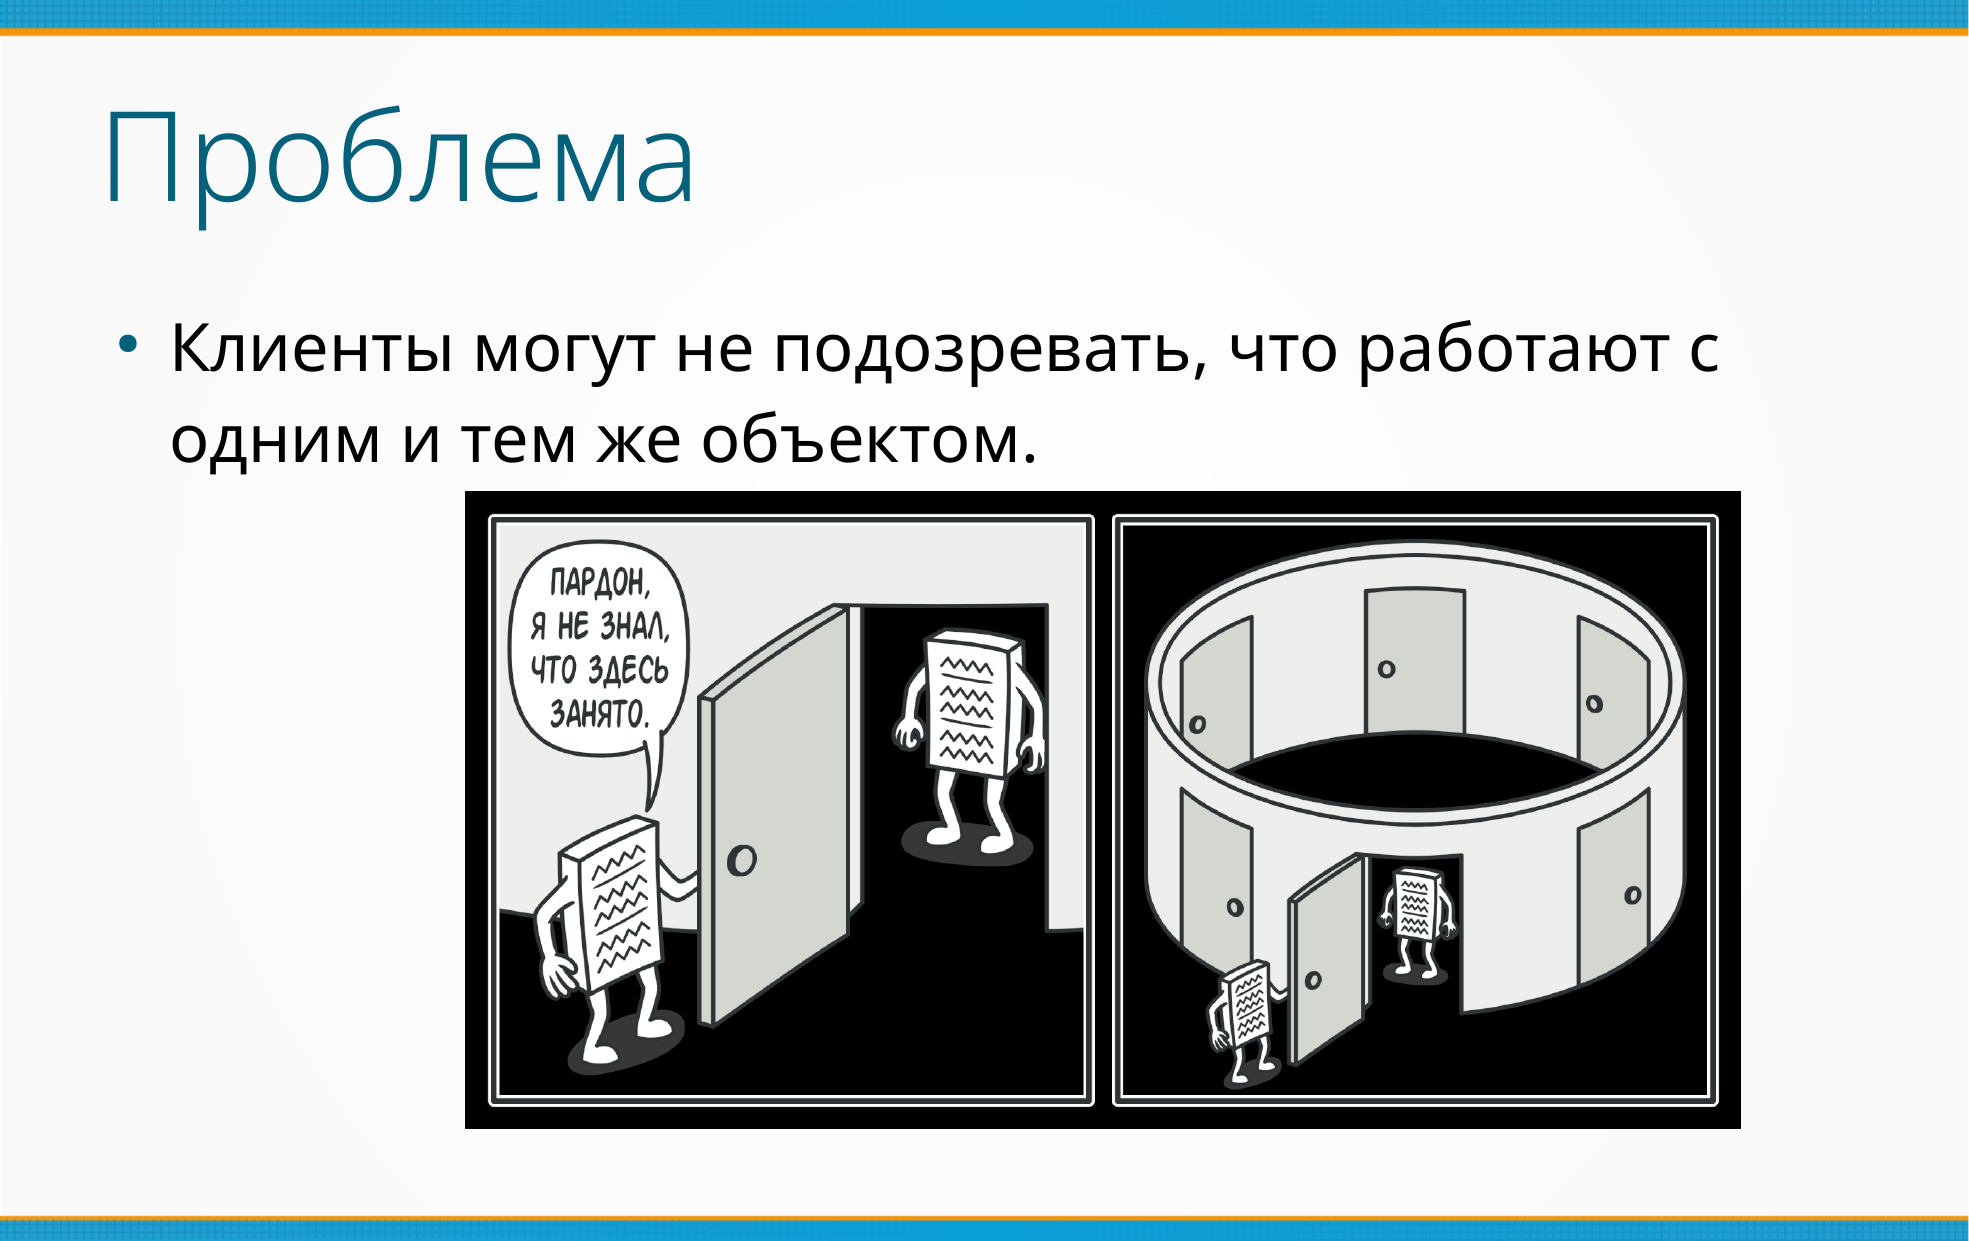

# Проблема
Клиенты могут не подозревать, что работают с одним и тем же объектом.